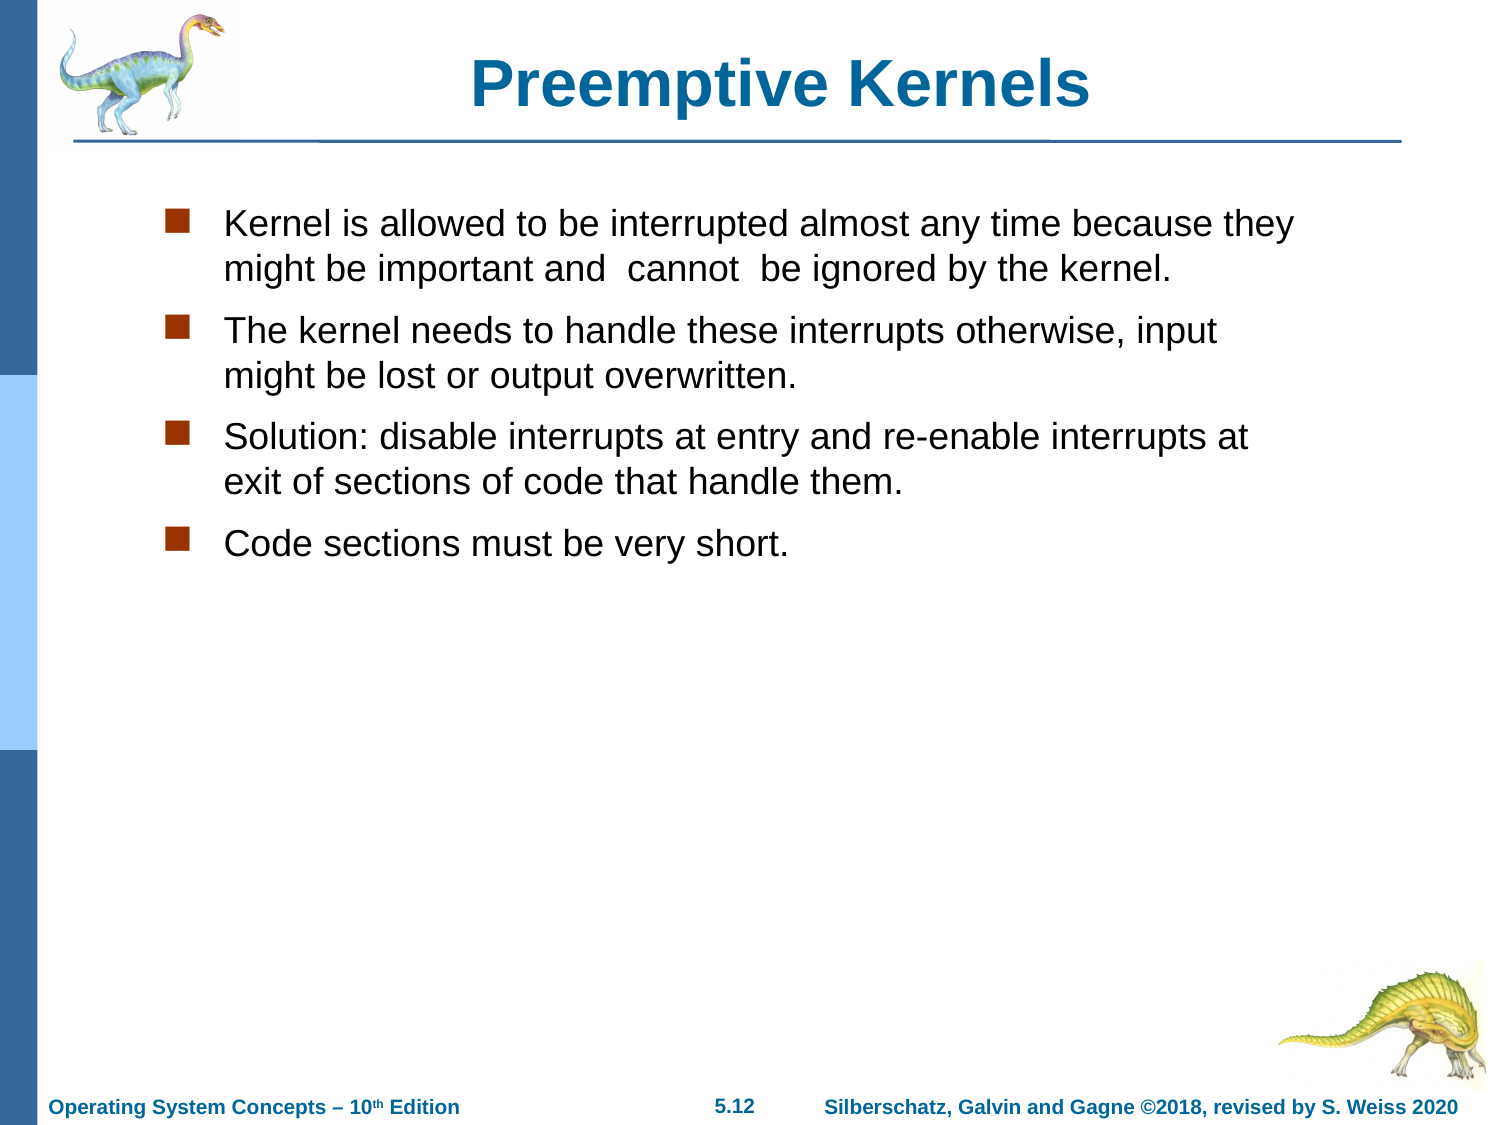

Preemptive Kernels
Kernel is allowed to be interrupted almost any time because they might be important and cannot be ignored by the kernel.
The kernel needs to handle these interrupts otherwise, input might be lost or output overwritten.
Solution: disable interrupts at entry and re-enable interrupts at exit of sections of code that handle them.
Code sections must be very short.